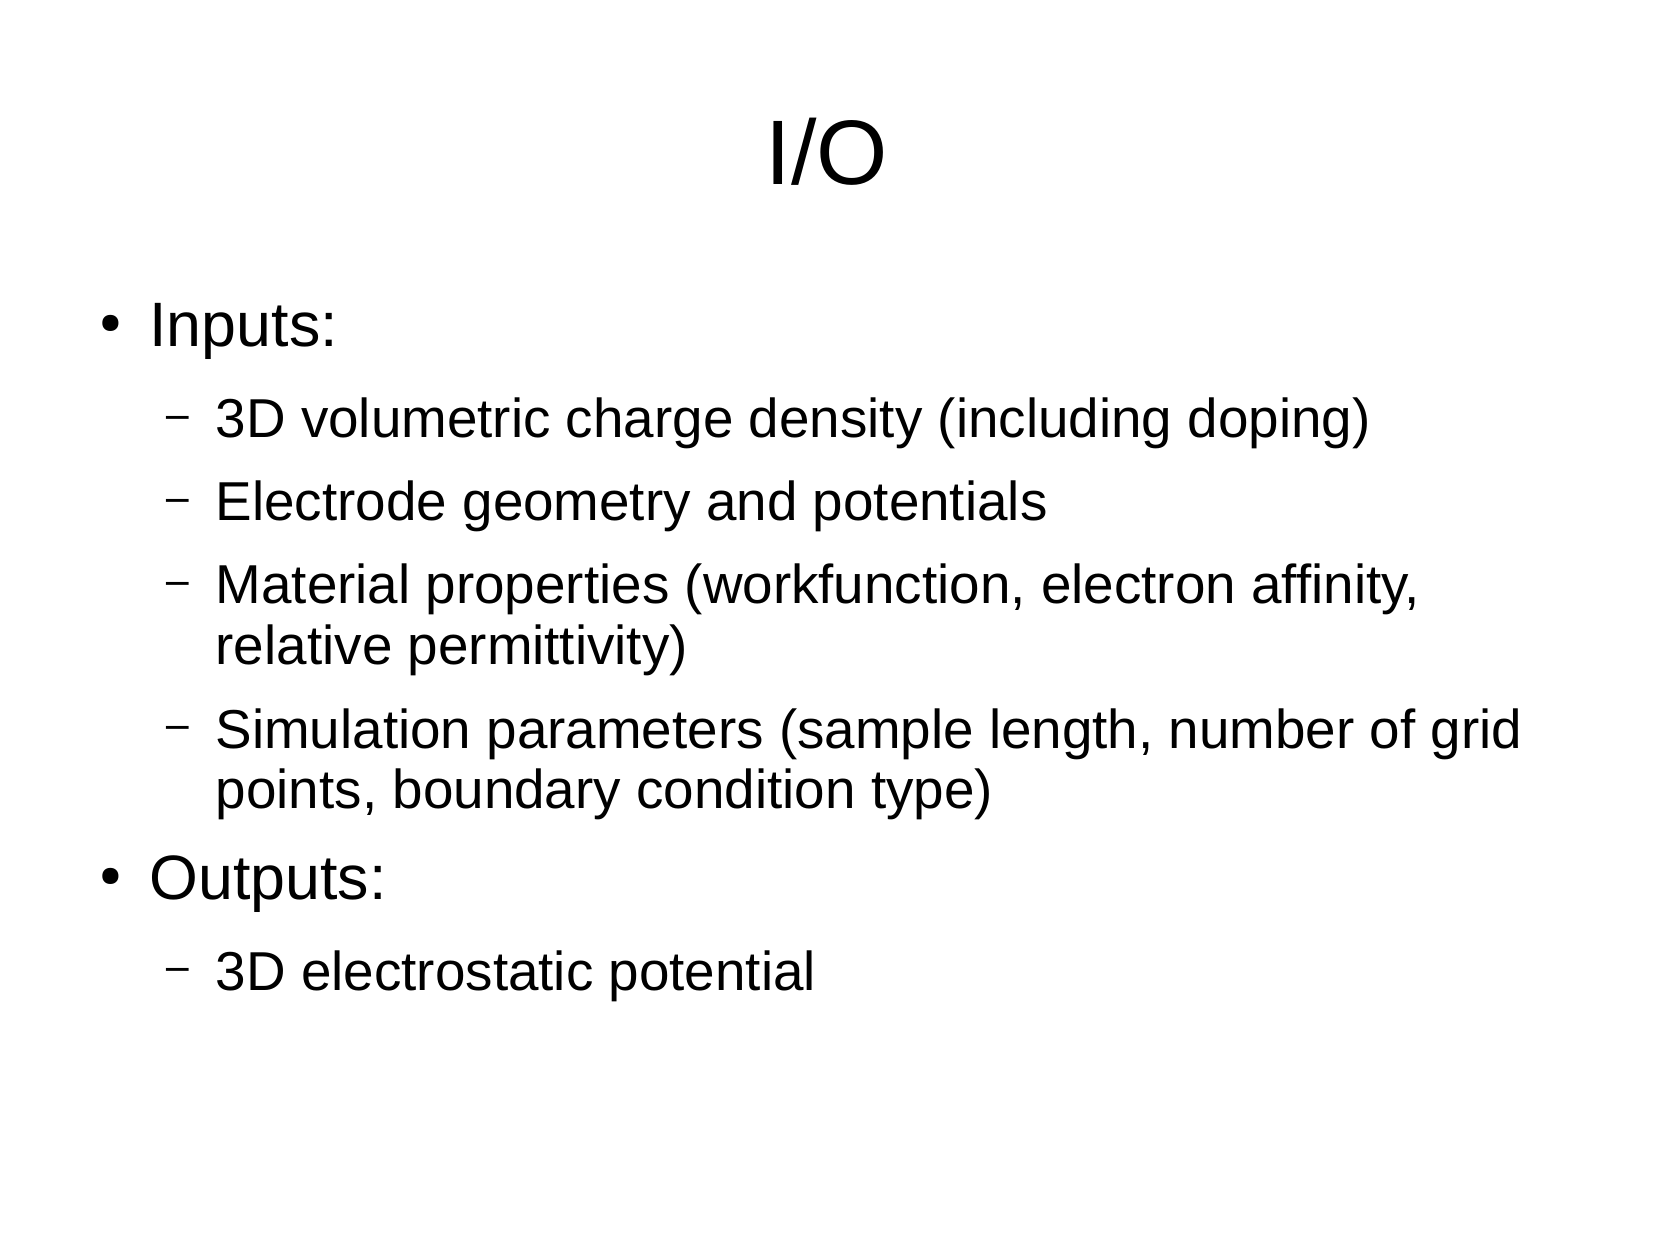

# I/O
Inputs:
3D volumetric charge density (including doping)
Electrode geometry and potentials
Material properties (workfunction, electron affinity, relative permittivity)
Simulation parameters (sample length, number of grid points, boundary condition type)
Outputs:
3D electrostatic potential